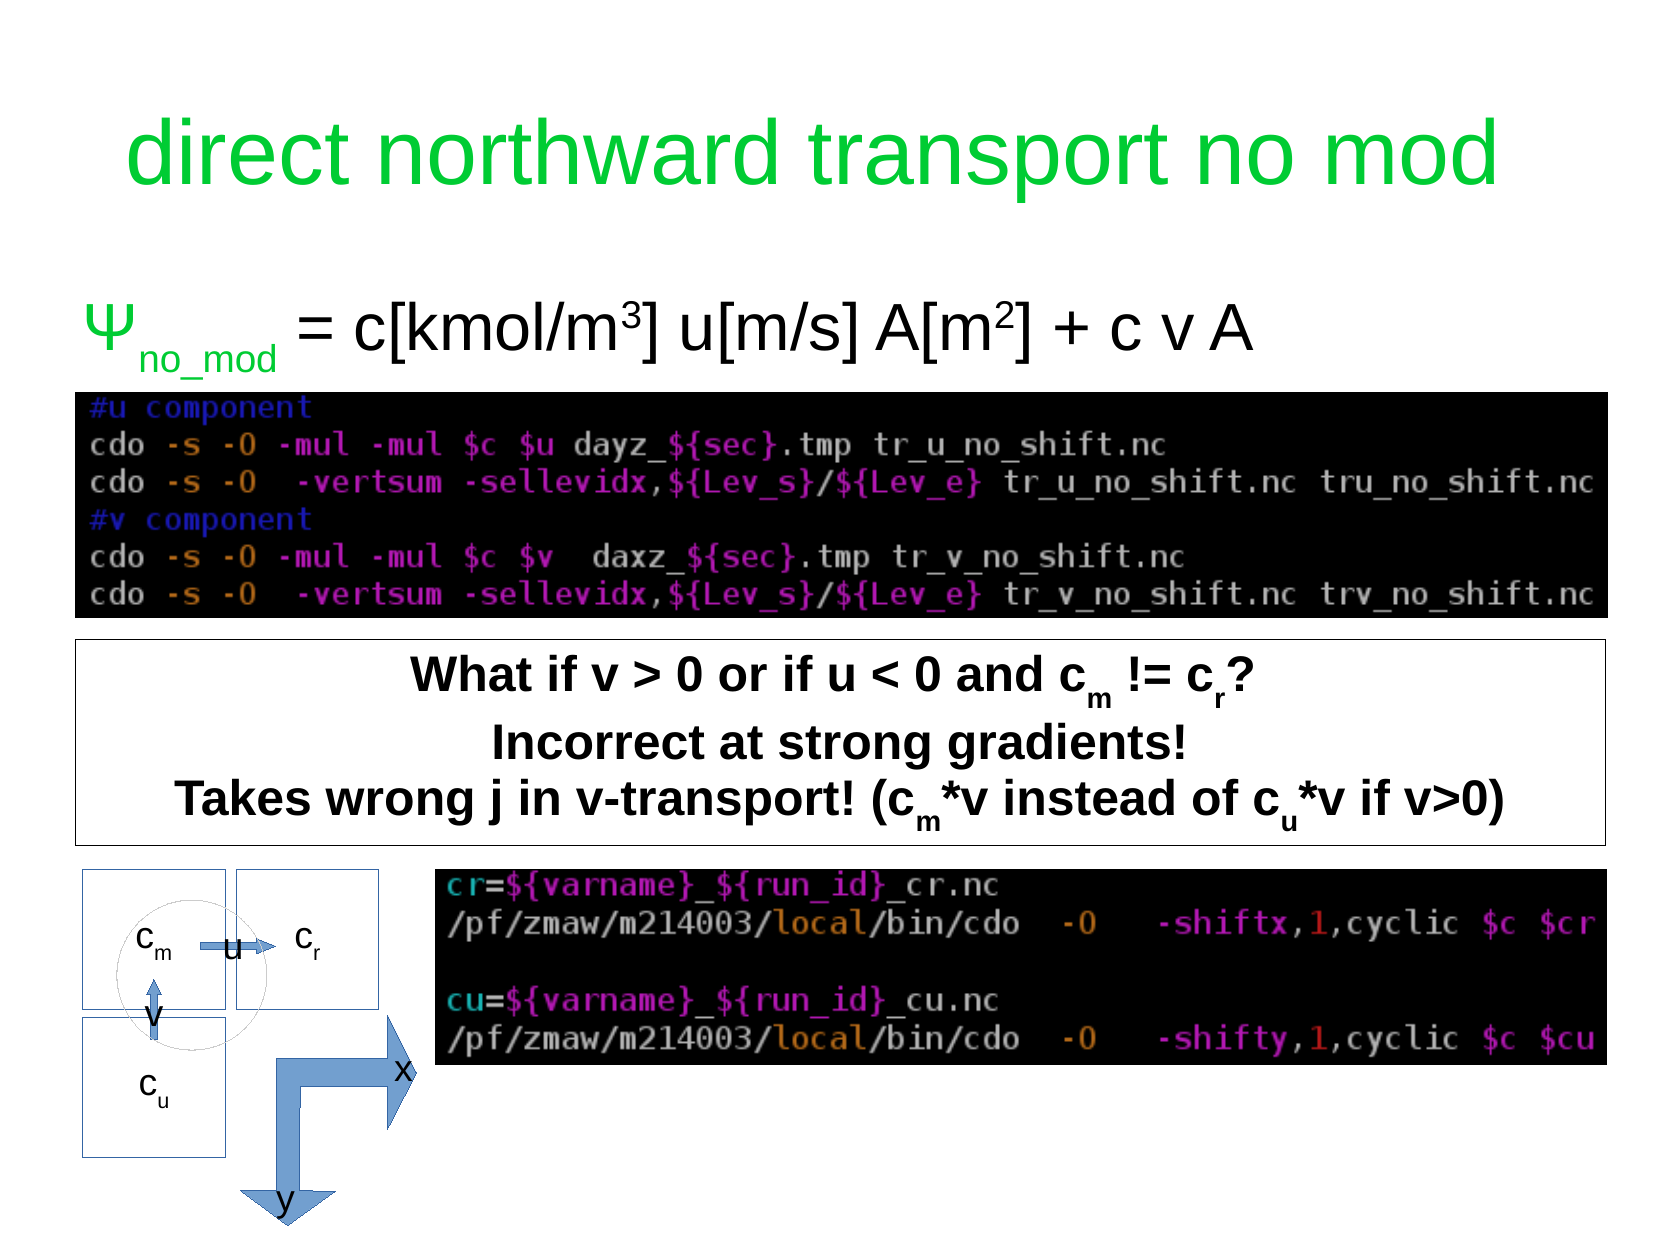

# direct northward transport no mod
Ψno_mod = c[kmol/m3] u[m/s] A[m2] + c v A
What if v > 0 or if u < 0 and cm != cr?
Incorrect at strong gradients!
Takes wrong j in v-transport! (cm*v instead of cu*v if v>0)
cm
cr
u
v
cu
x
y